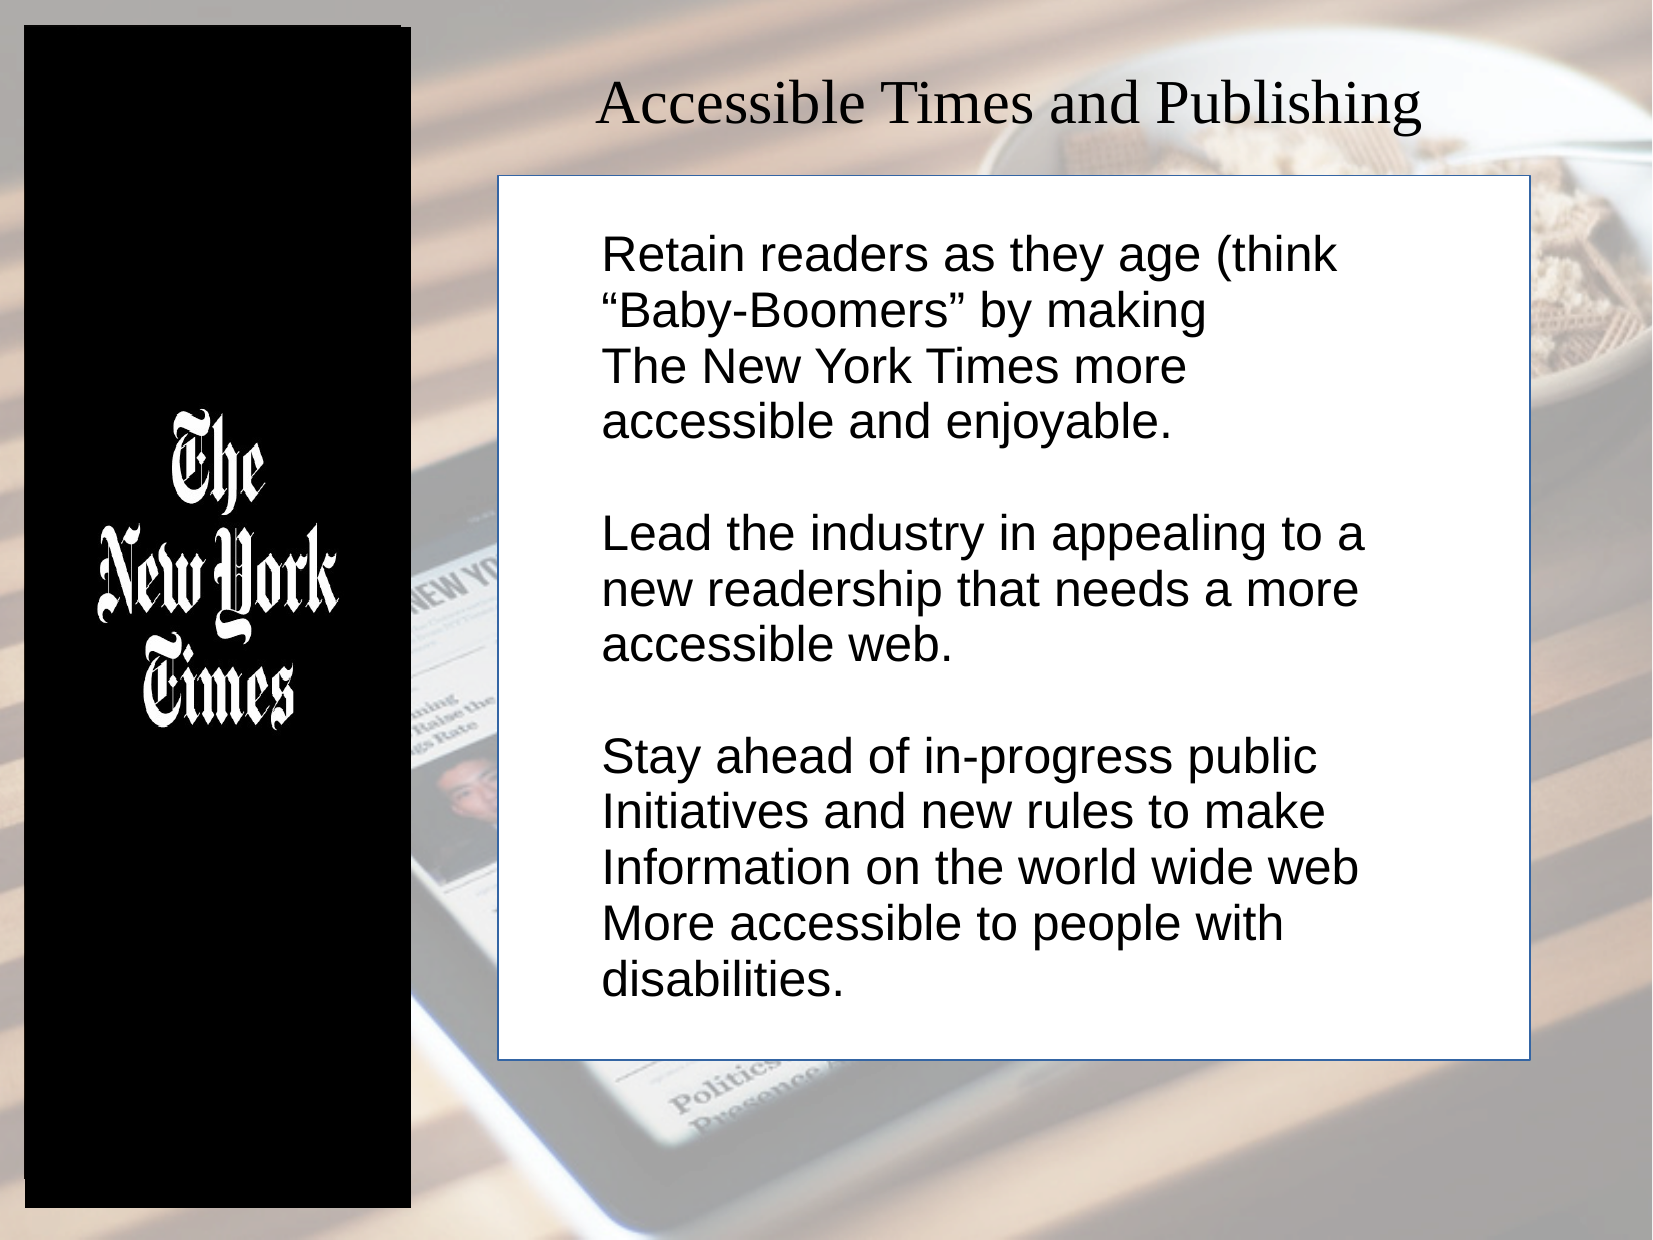

Accessible Times and Publishing
Retain readers as they age (think
“Baby-Boomers” by making
The New York Times more
accessible and enjoyable.
Lead the industry in appealing to a new readership that needs a more accessible web.
Stay ahead of in-progress public
Initiatives and new rules to make
Information on the world wide web
More accessible to people with
disabilities.